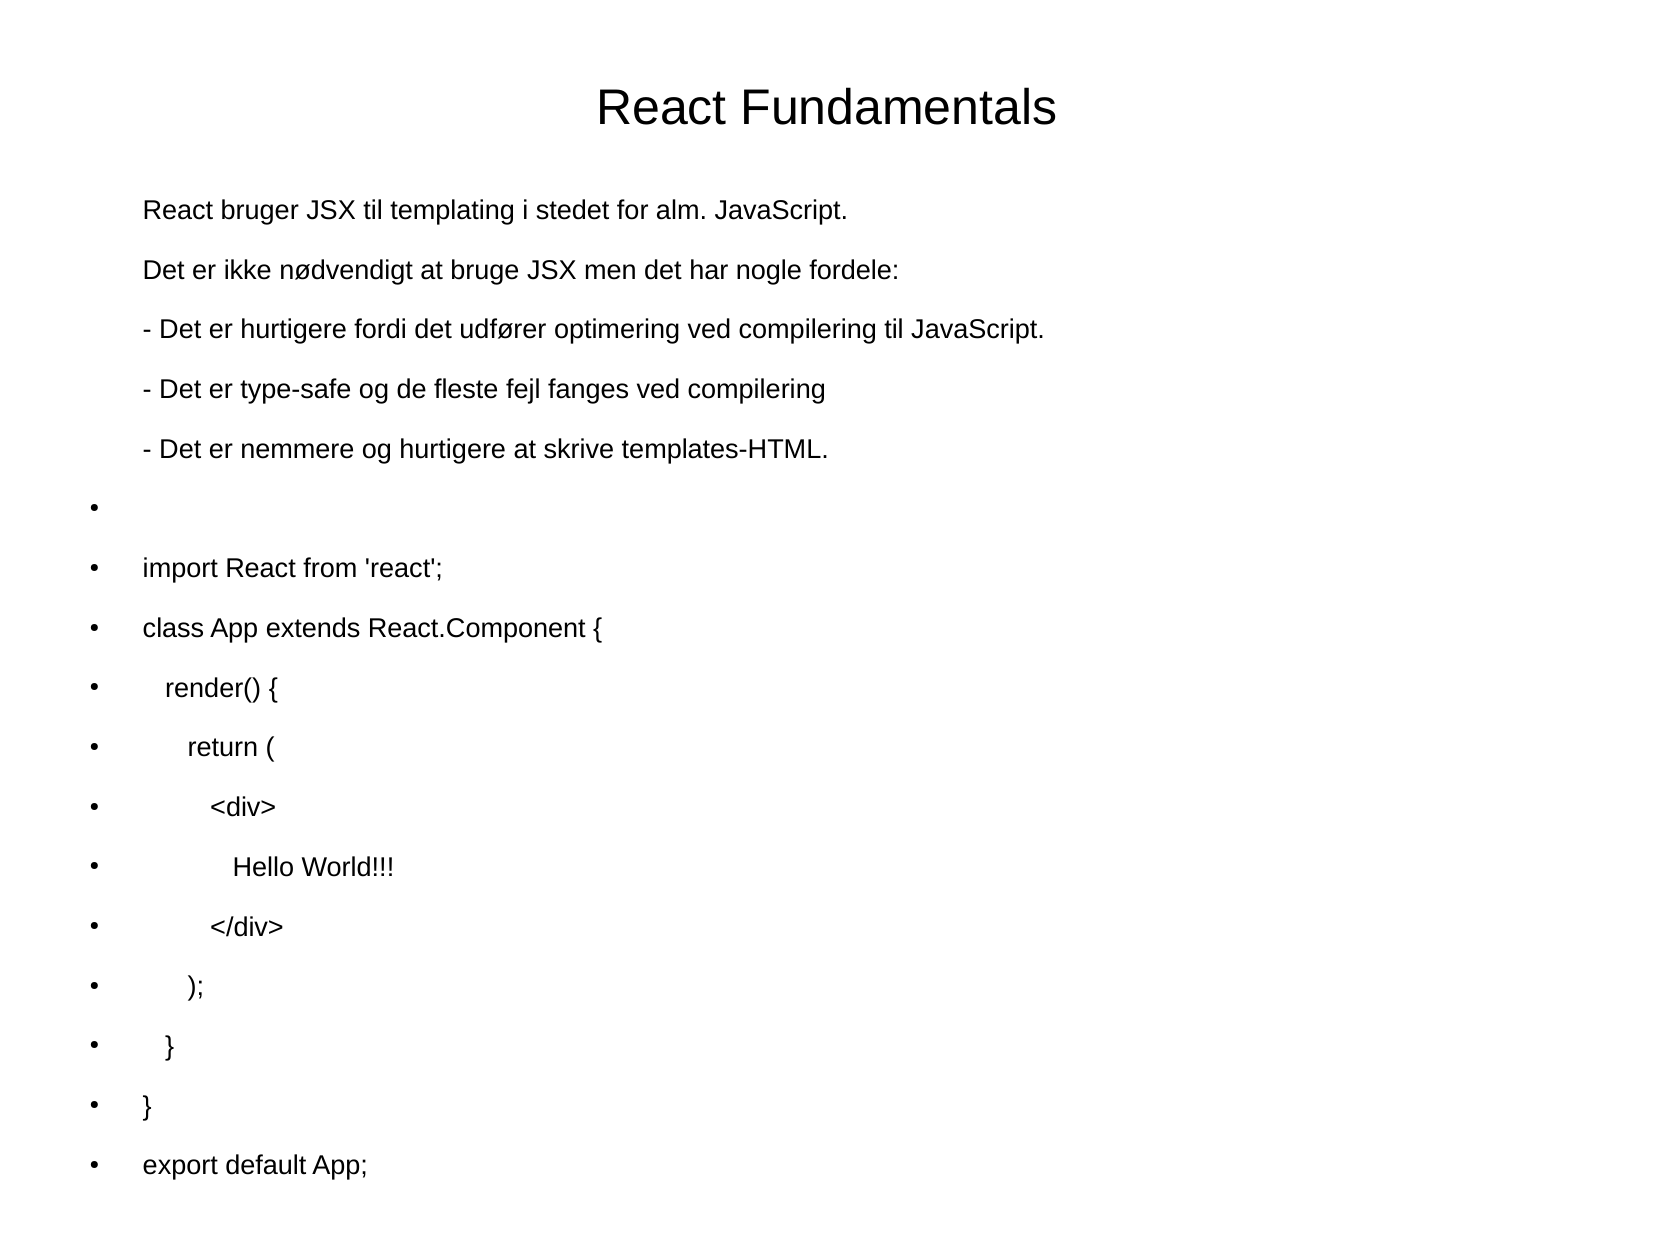

# React Fundamentals
React bruger JSX til templating i stedet for alm. JavaScript.
Det er ikke nødvendigt at bruge JSX men det har nogle fordele:
- Det er hurtigere fordi det udfører optimering ved compilering til JavaScript.
- Det er type-safe og de fleste fejl fanges ved compilering
- Det er nemmere og hurtigere at skrive templates-HTML.
import React from 'react';
class App extends React.Component {
 render() {
 return (
 <div>
 Hello World!!!
 </div>
 );
 }
}
export default App;